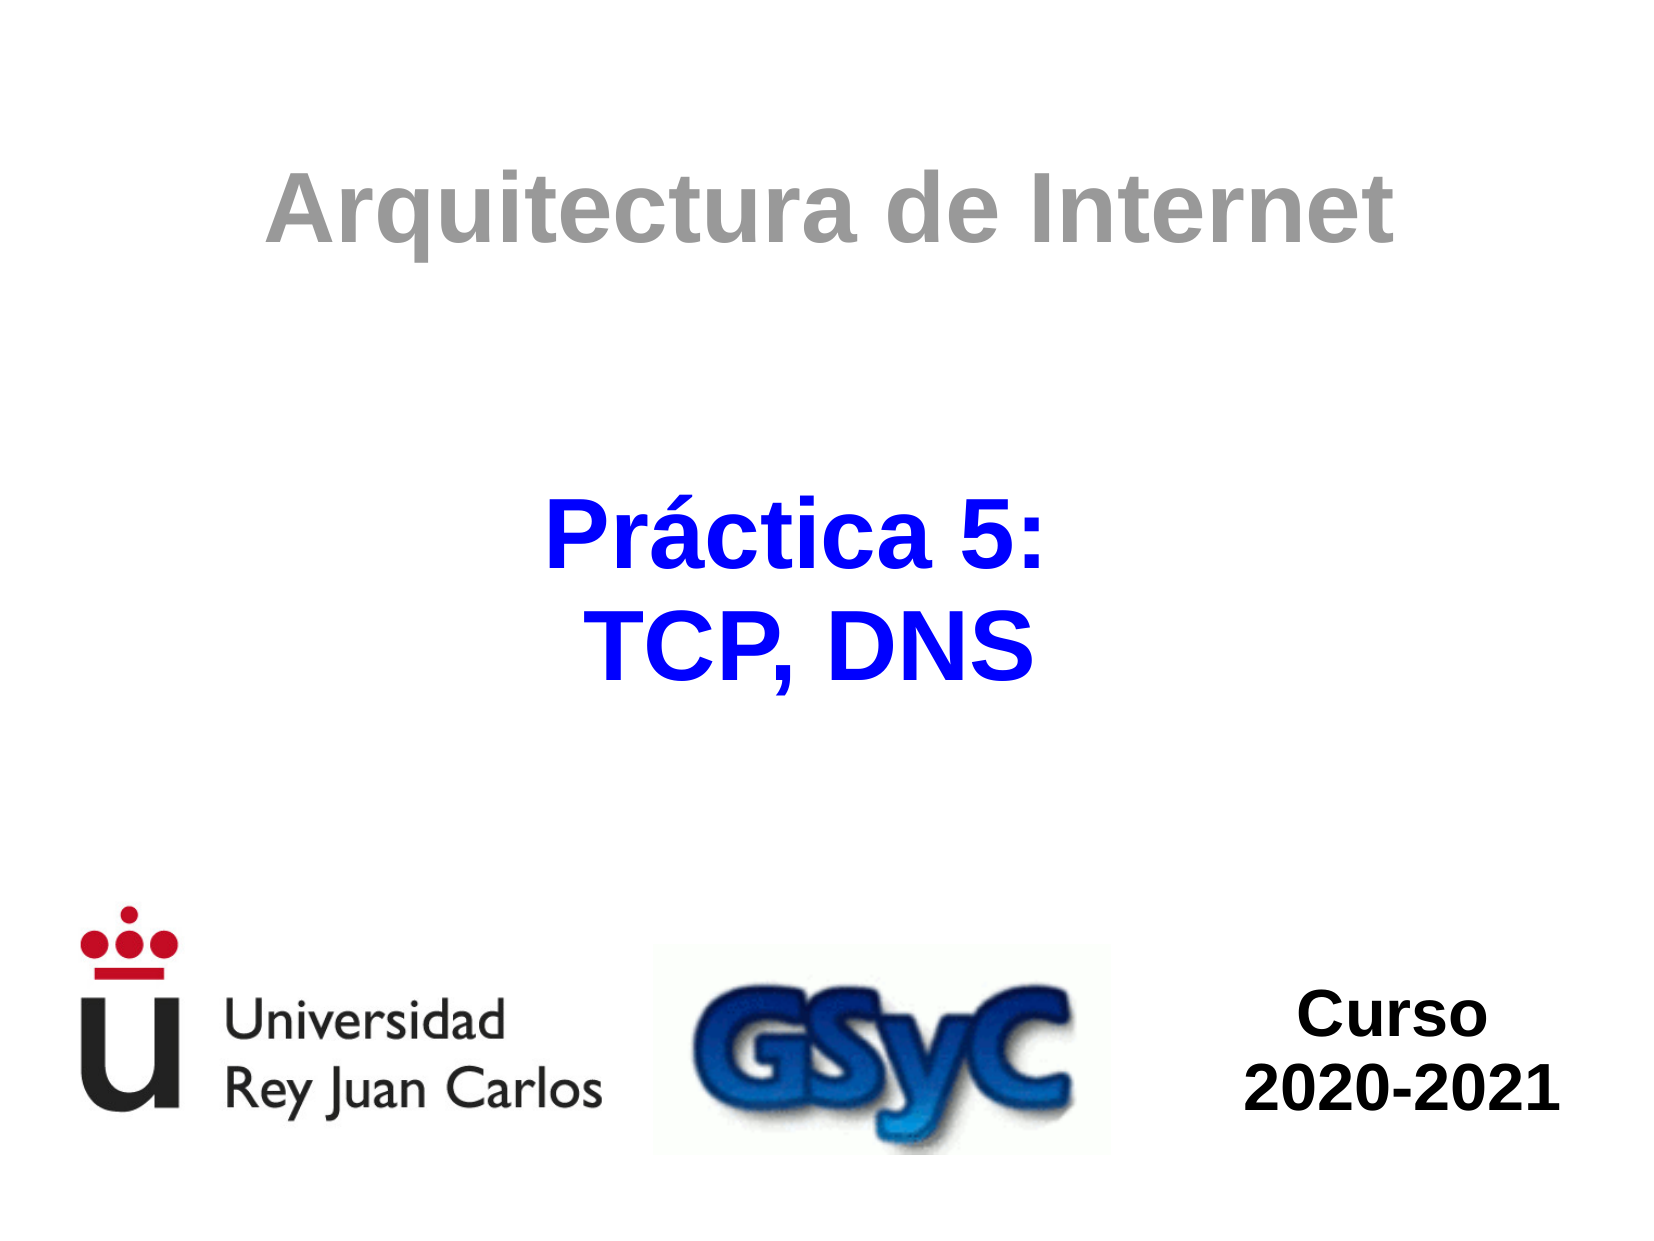

Arquitectura de Internet
# Práctica 5: TCP, DNS
Curso
2020-2021